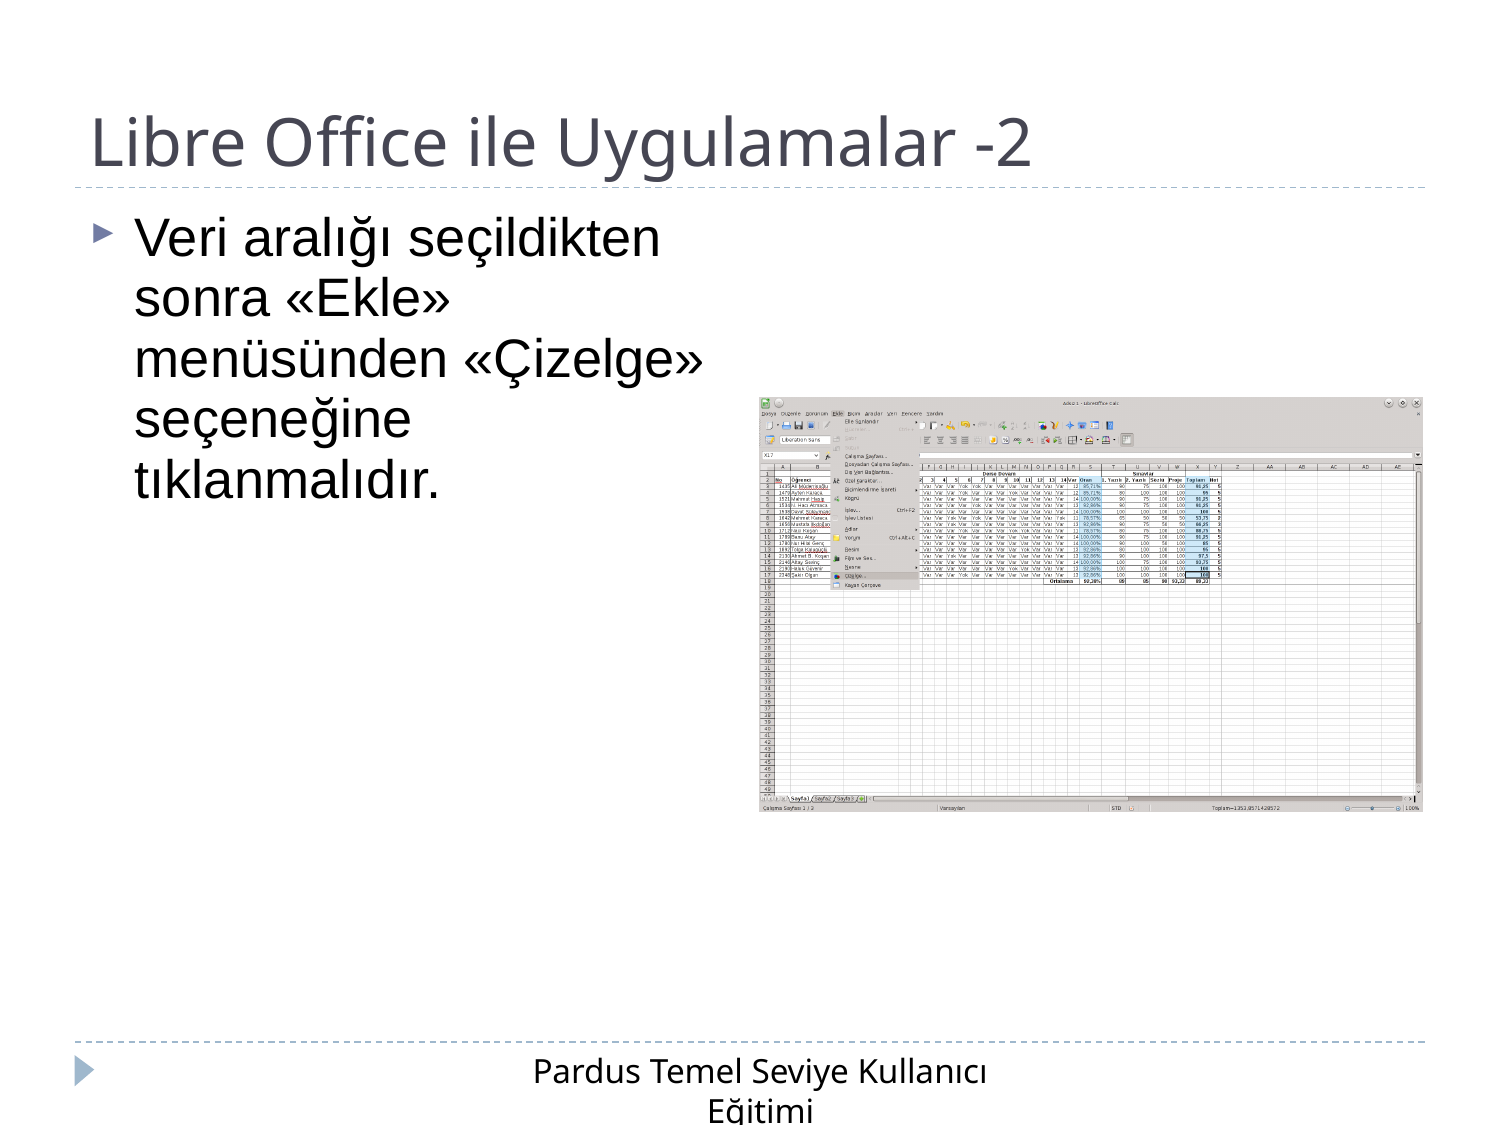

# Libre Office ile Uygulamalar -2
Veri aralığı seçildikten sonra «Ekle» menüsünden «Çizelge» seçeneğine tıklanmalıdır.